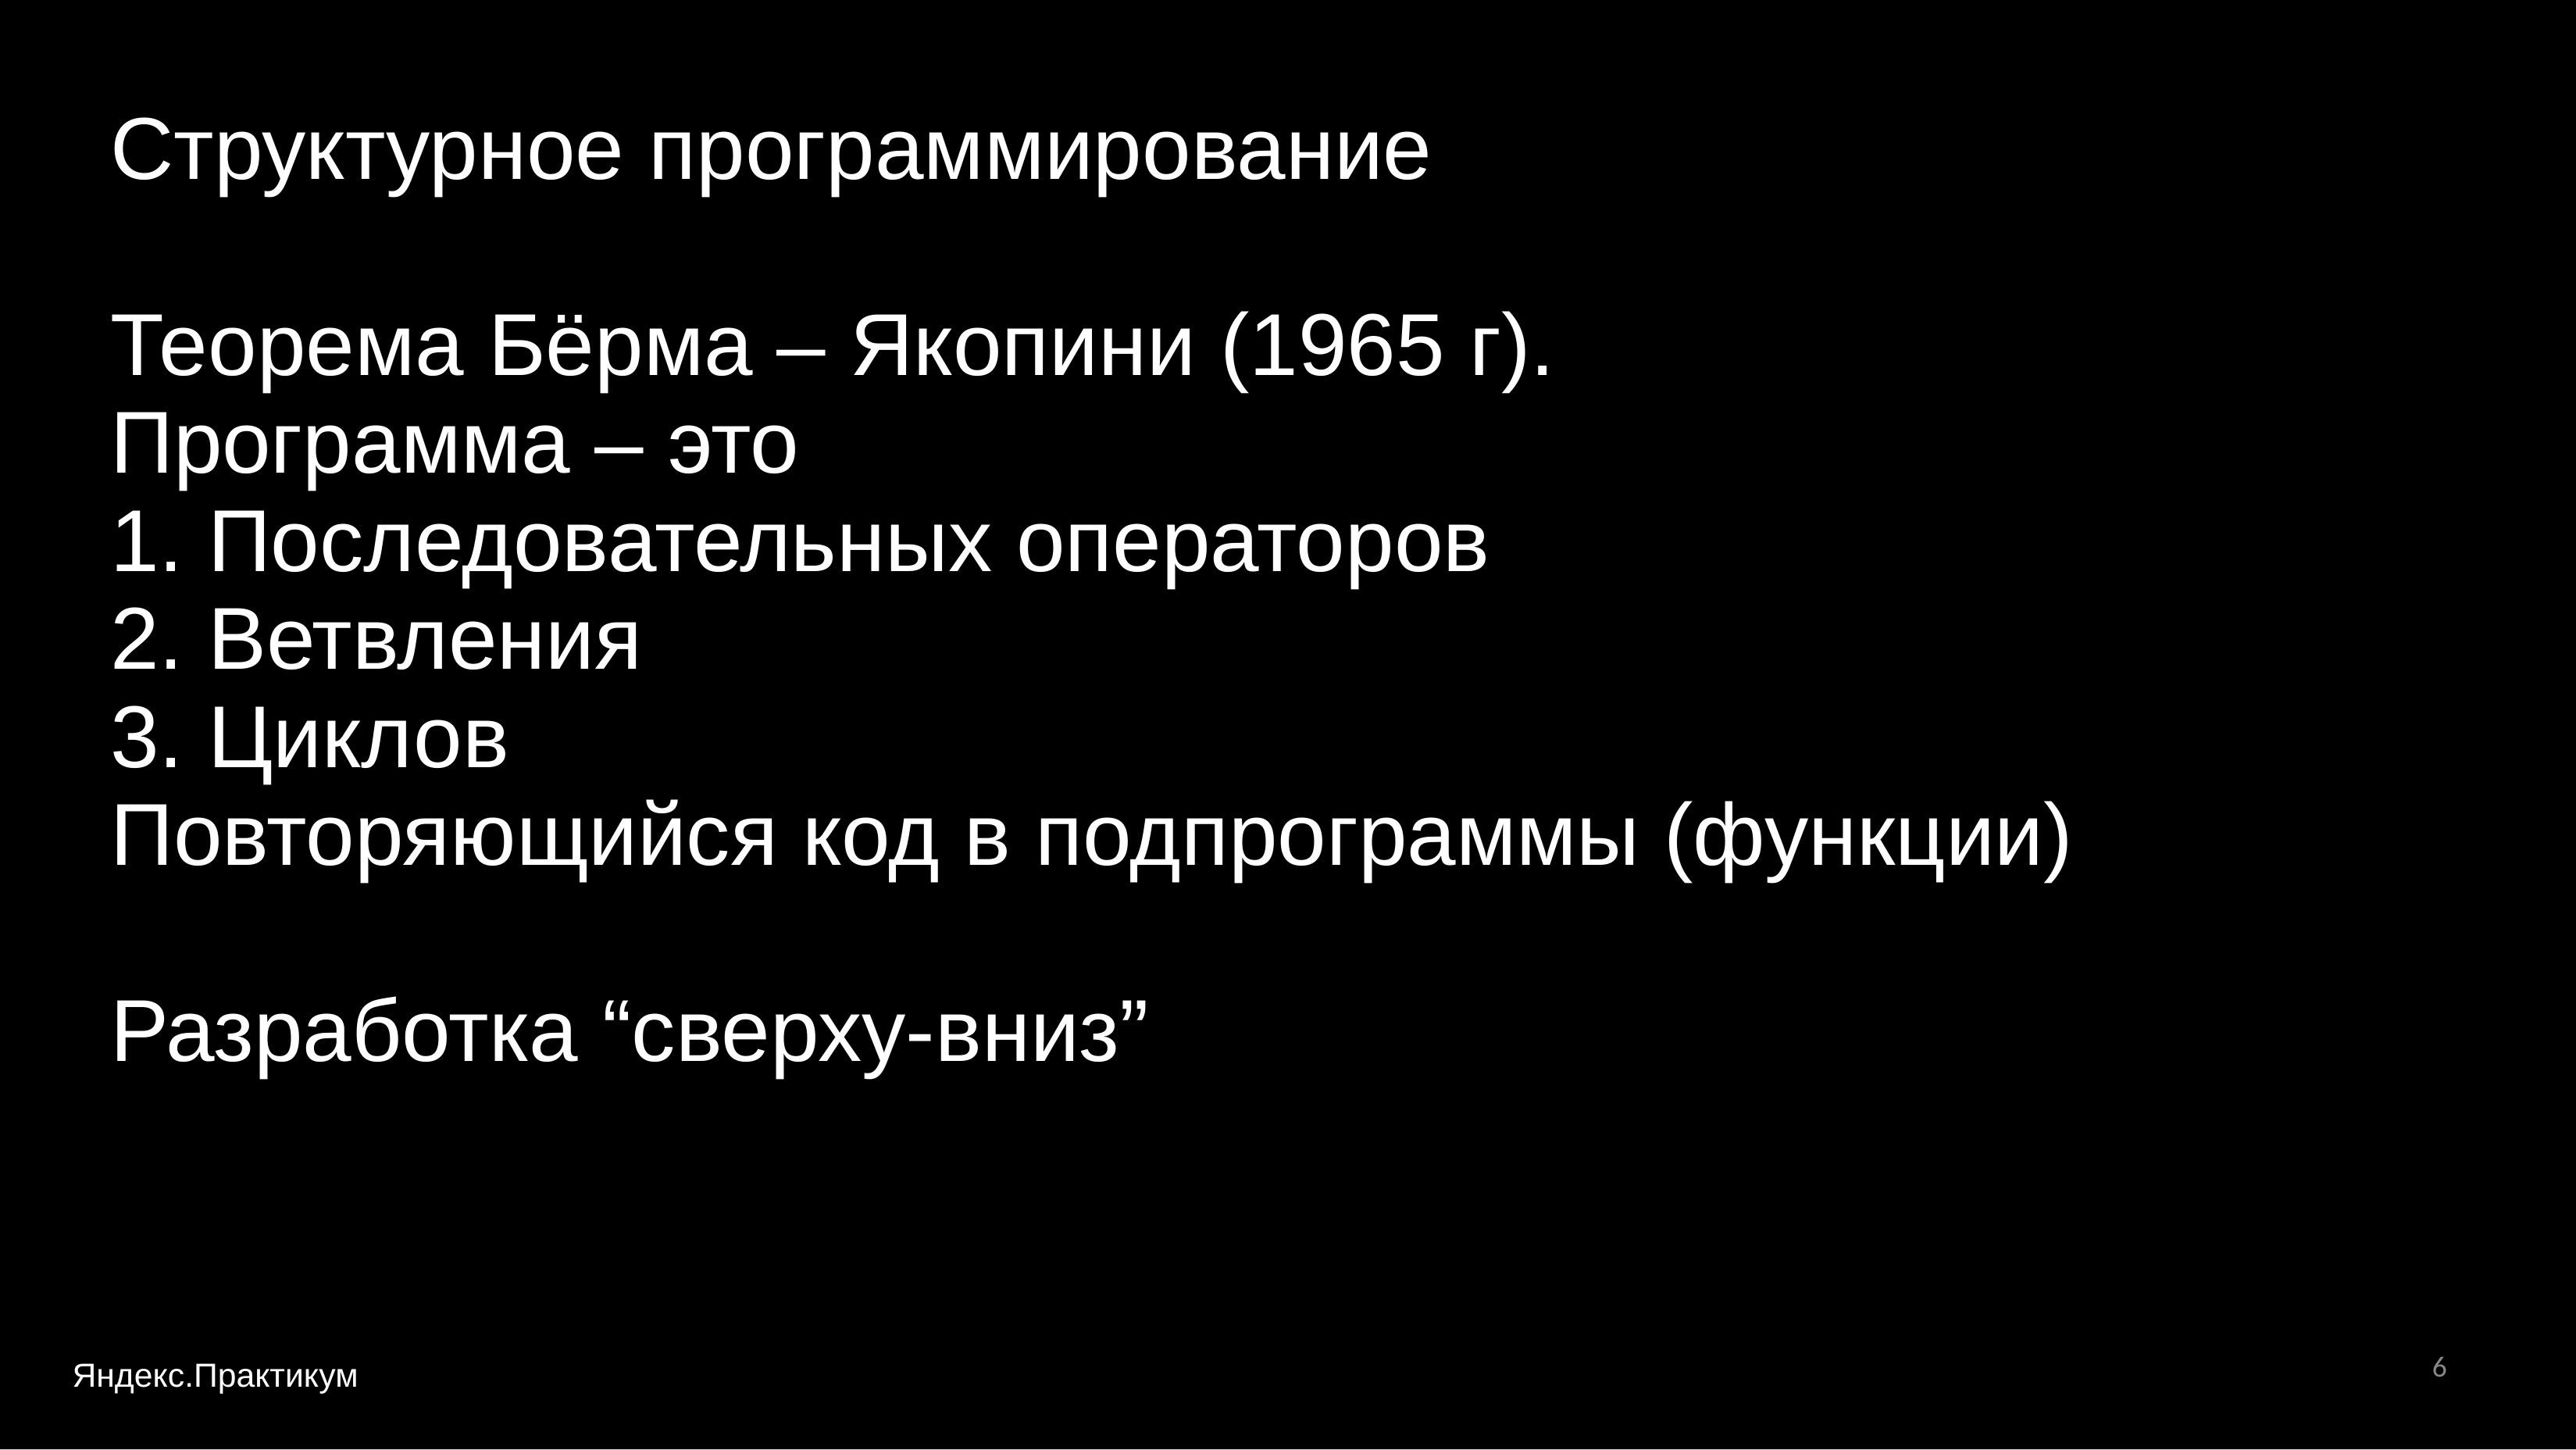

# n
Структурное программирование
Теорема Бёрма – Якопини (1965 г).
Программа – это
1. Последовательных операторов
2. Ветвления
3. Циклов
Повторяющийся код в подпрограммы (функции)
Разработка “сверху-вниз”
Яндекс.Практикум